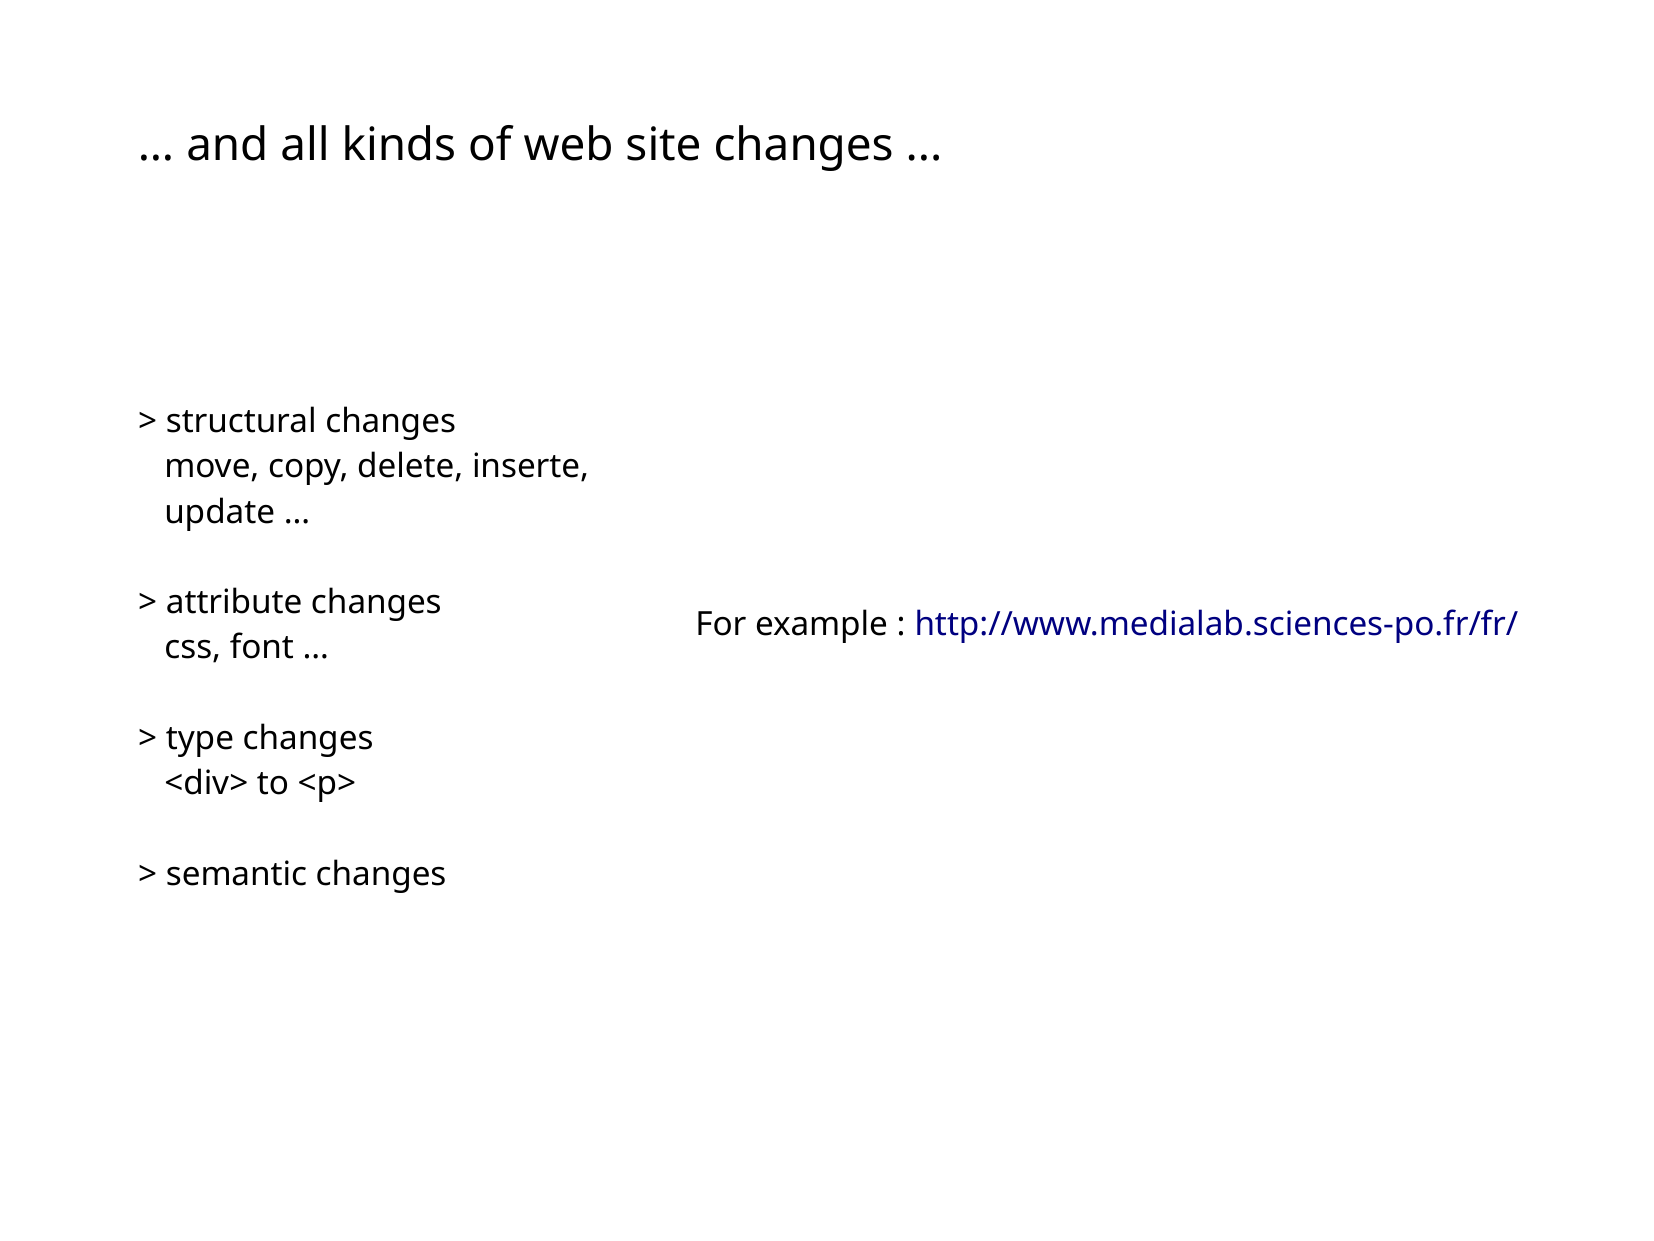

… and all kinds of web site changes ...
> structural changes
 move, copy, delete, inserte,
 update …
> attribute changes
 css, font …
> type changes
 <div> to <p>
> semantic changes
For example : http://www.medialab.sciences-po.fr/fr/